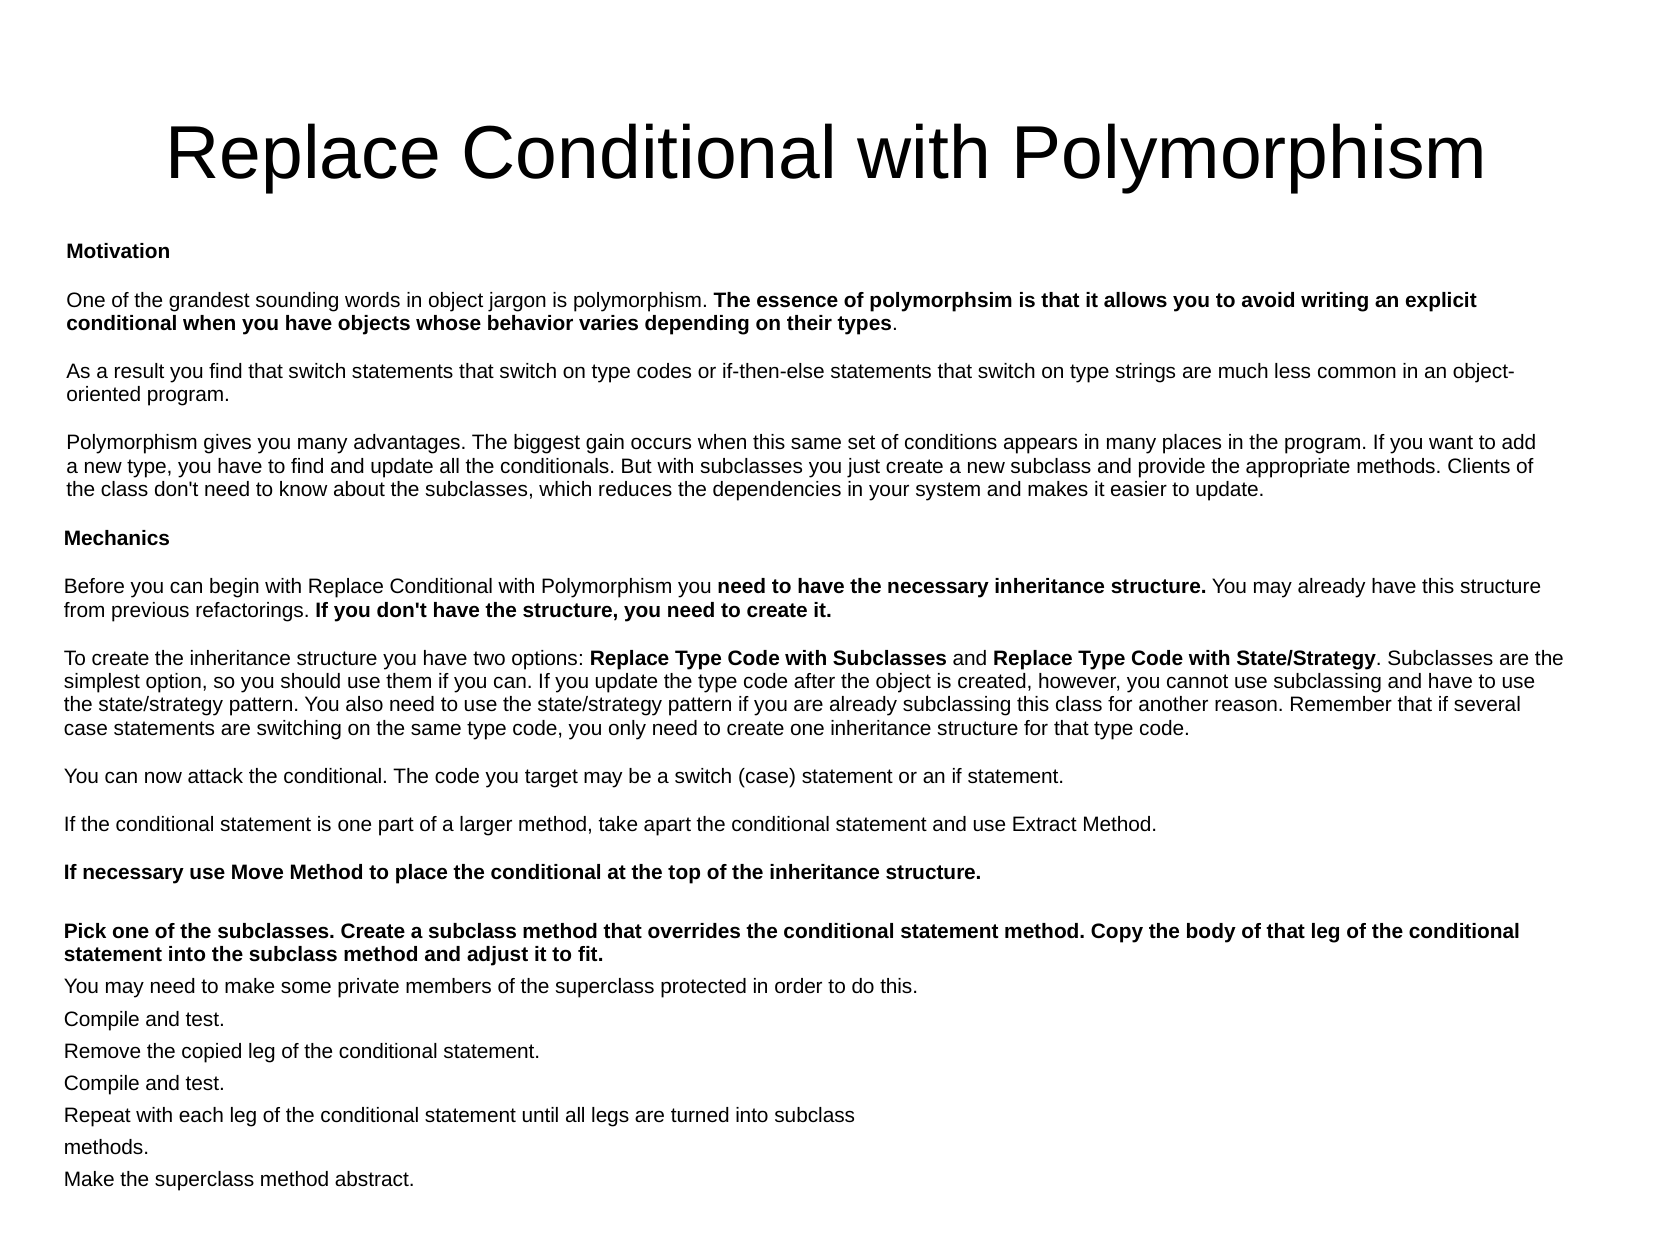

# Replace Conditional with Polymorphism
Motivation
One of the grandest sounding words in object jargon is polymorphism. The essence of polymorphsim is that it allows you to avoid writing an explicit conditional when you have objects whose behavior varies depending on their types.
As a result you find that switch statements that switch on type codes or if-then-else statements that switch on type strings are much less common in an object-oriented program.
Polymorphism gives you many advantages. The biggest gain occurs when this same set of conditions appears in many places in the program. If you want to add a new type, you have to find and update all the conditionals. But with subclasses you just create a new subclass and provide the appropriate methods. Clients of the class don't need to know about the subclasses, which reduces the dependencies in your system and makes it easier to update.
Mechanics
Before you can begin with Replace Conditional with Polymorphism you need to have the necessary inheritance structure. You may already have this structure from previous refactorings. If you don't have the structure, you need to create it.
To create the inheritance structure you have two options: Replace Type Code with Subclasses and Replace Type Code with State/Strategy. Subclasses are the simplest option, so you should use them if you can. If you update the type code after the object is created, however, you cannot use subclassing and have to use the state/strategy pattern. You also need to use the state/strategy pattern if you are already subclassing this class for another reason. Remember that if several case statements are switching on the same type code, you only need to create one inheritance structure for that type code.
You can now attack the conditional. The code you target may be a switch (case) statement or an if statement.
If the conditional statement is one part of a larger method, take apart the conditional statement and use Extract Method.
If necessary use Move Method to place the conditional at the top of the inheritance structure.
Pick one of the subclasses. Create a subclass method that overrides the conditional statement method. Copy the body of that leg of the conditional statement into the subclass method and adjust it to fit.
You may need to make some private members of the superclass protected in order to do this.
Compile and test.
Remove the copied leg of the conditional statement.
Compile and test.
Repeat with each leg of the conditional statement until all legs are turned into subclass
methods.
Make the superclass method abstract.